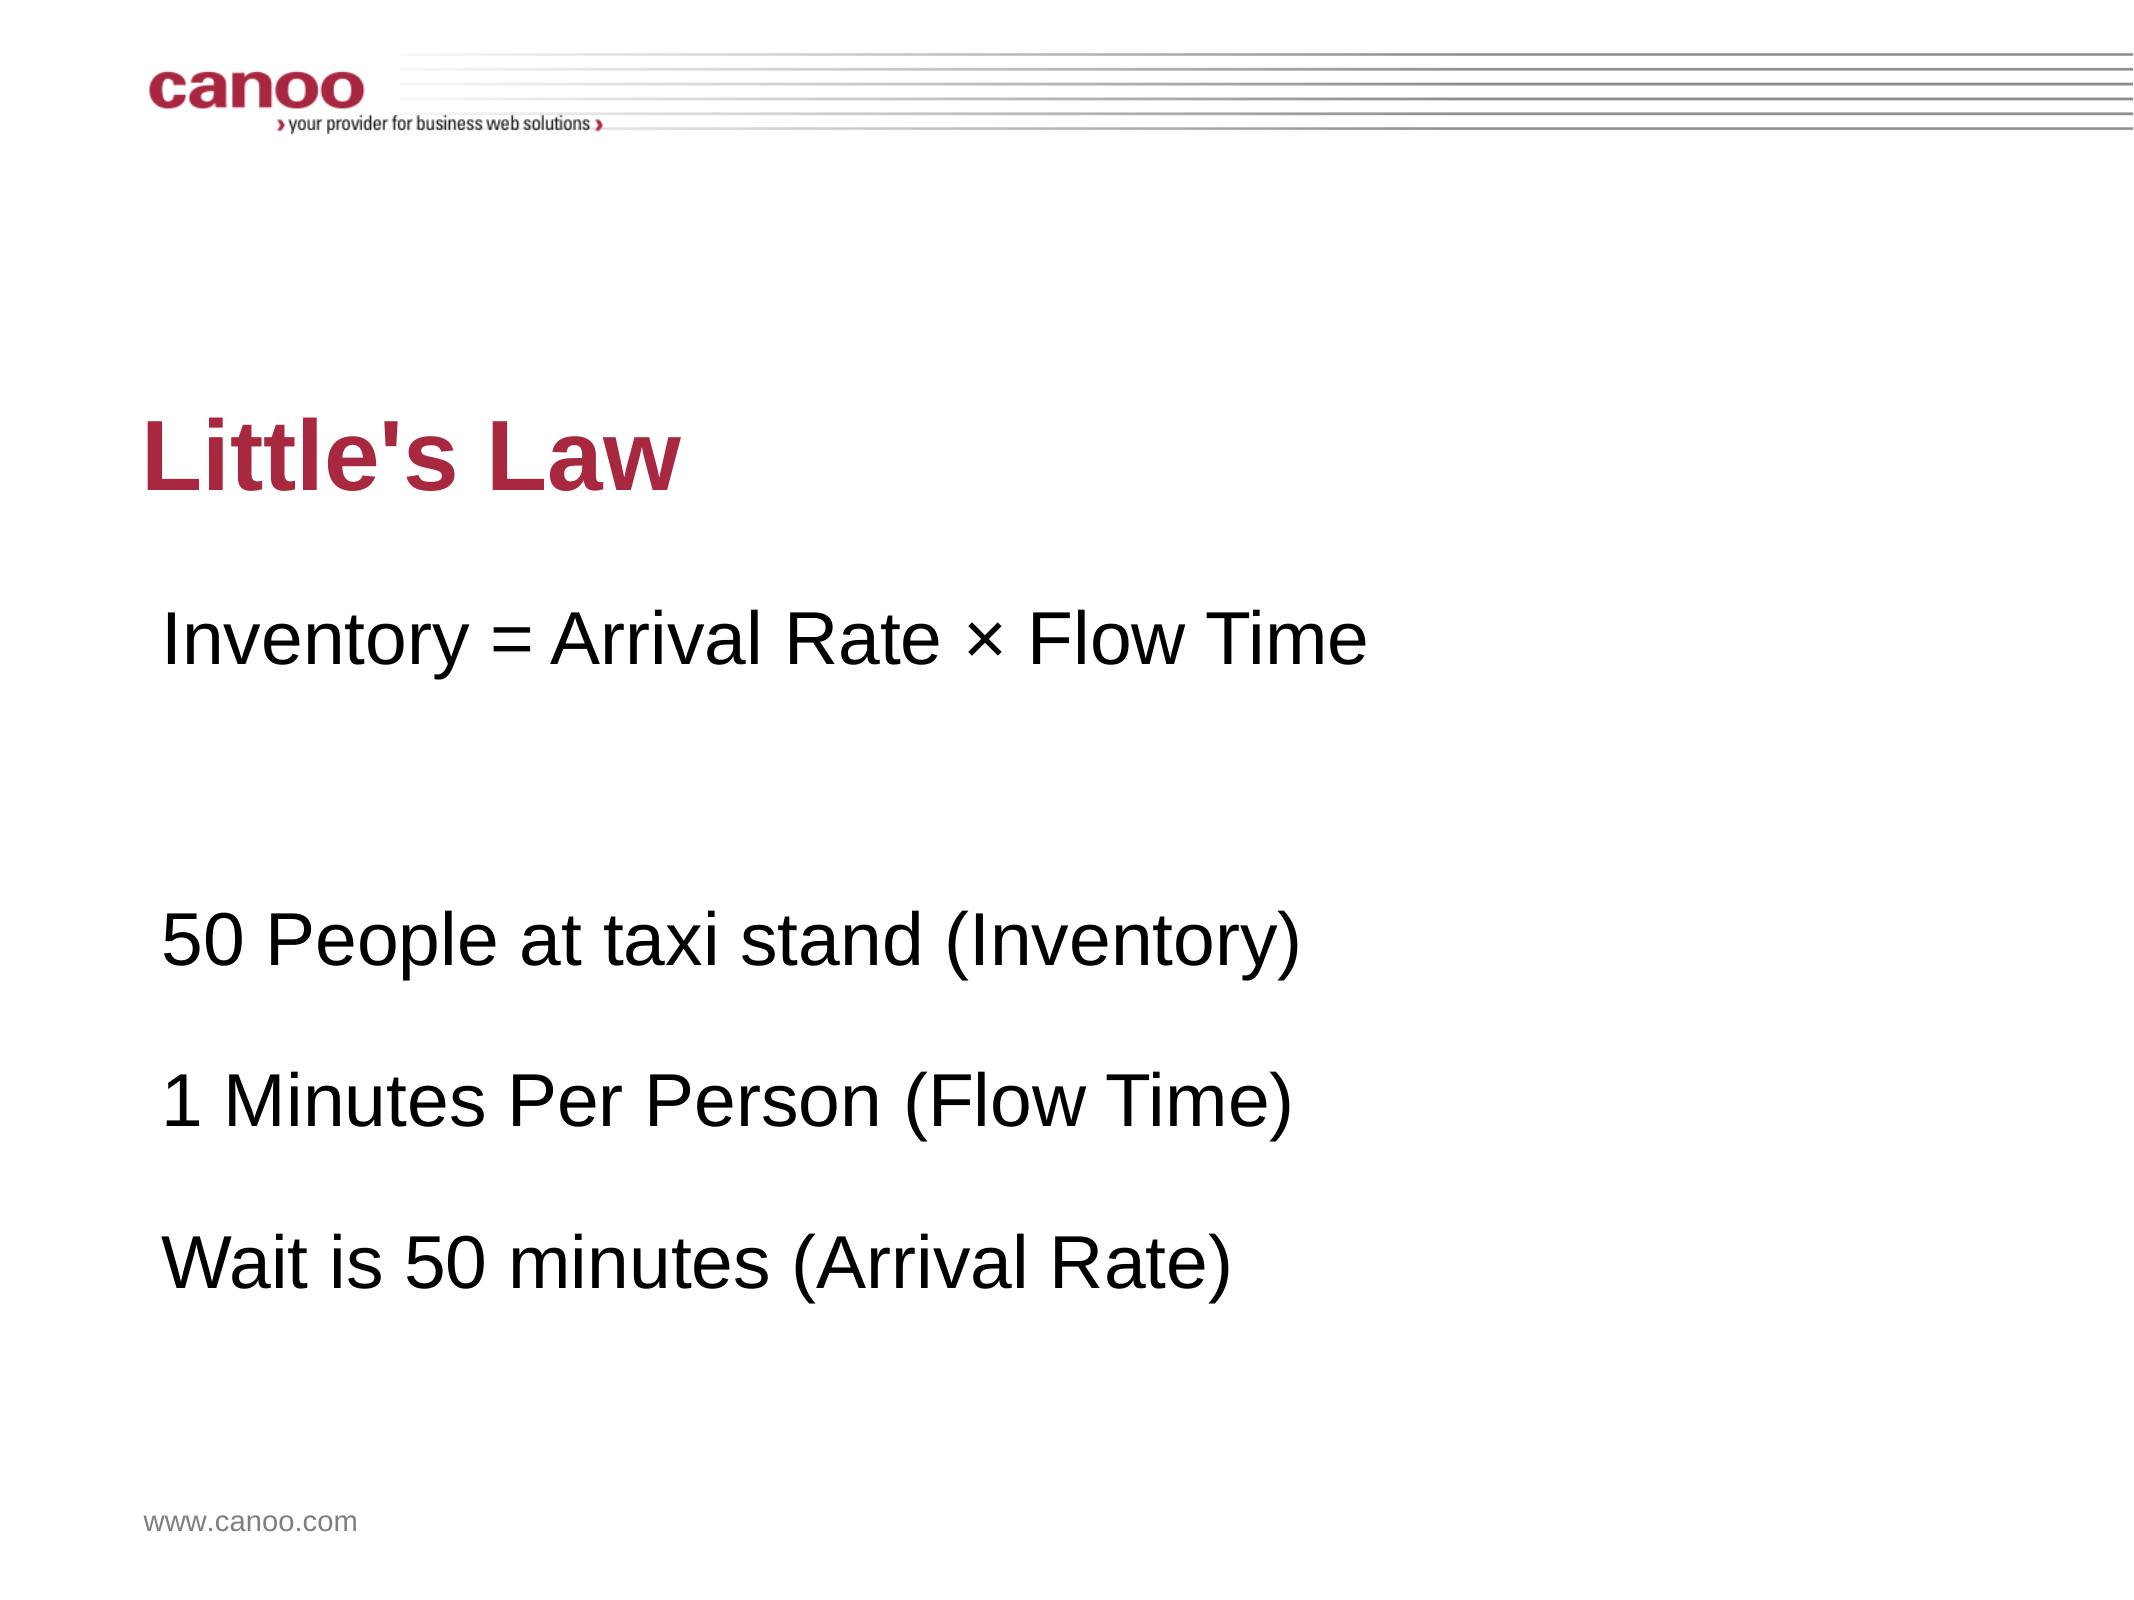

# Little's Law
Inventory = Arrival Rate × Flow Time
50 People at taxi stand (Inventory)
1 Minutes Per Person (Flow Time)
Wait is 50 minutes (Arrival Rate)